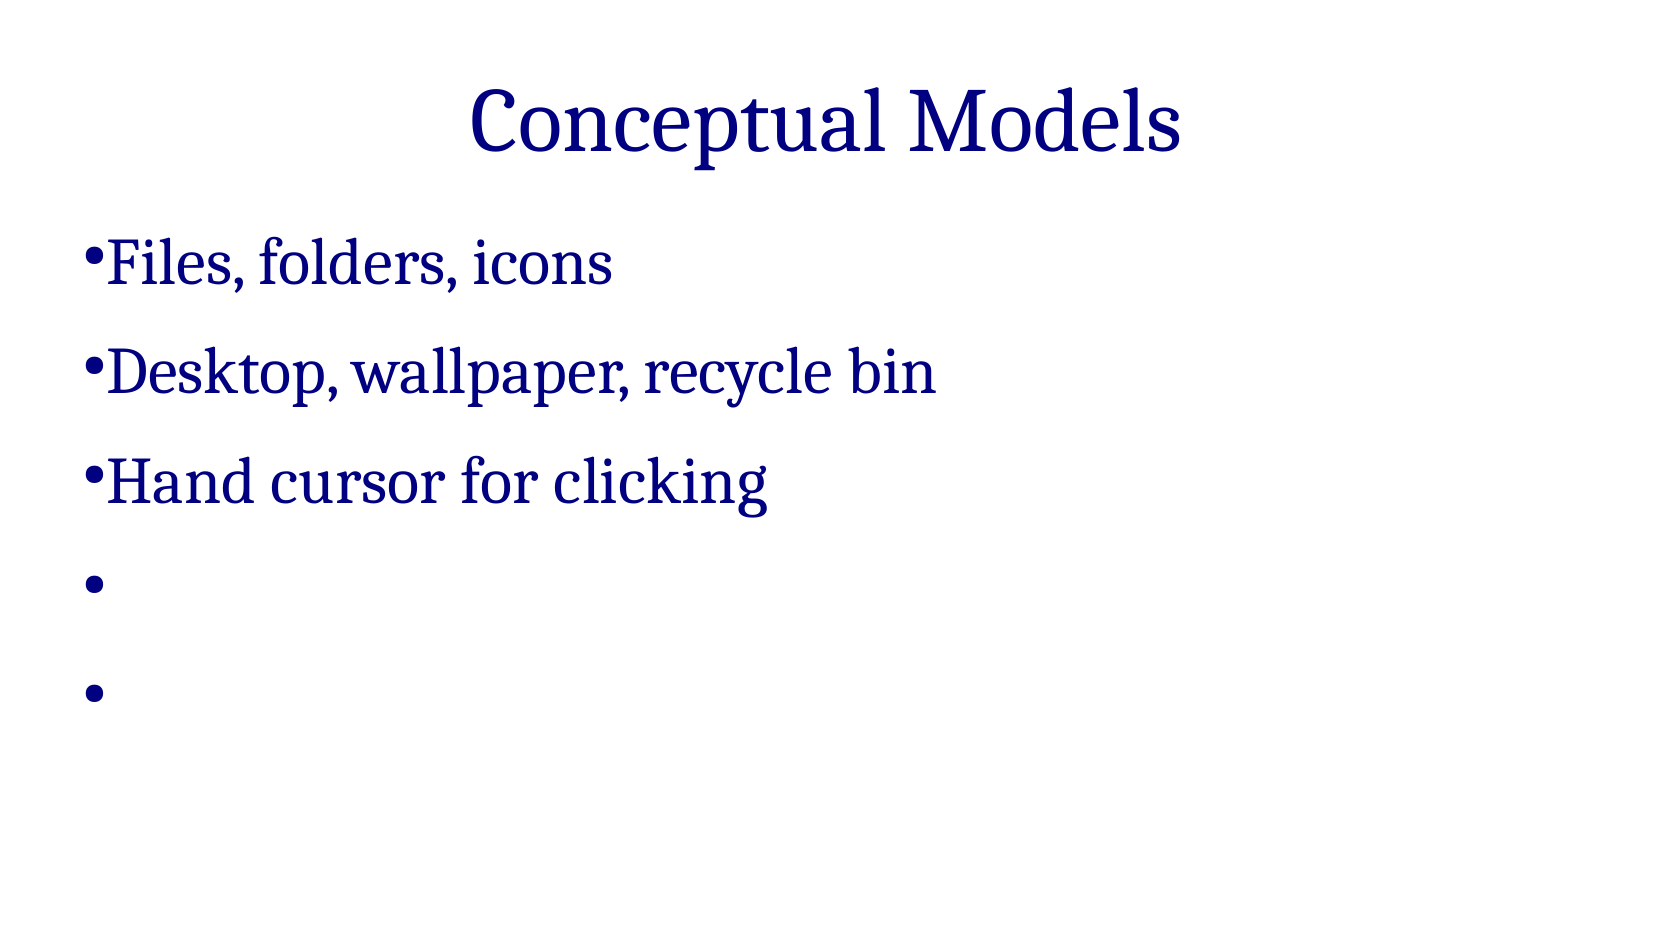

# Conceptual Models
Files, folders, icons
Desktop, wallpaper, recycle bin
Hand cursor for clicking